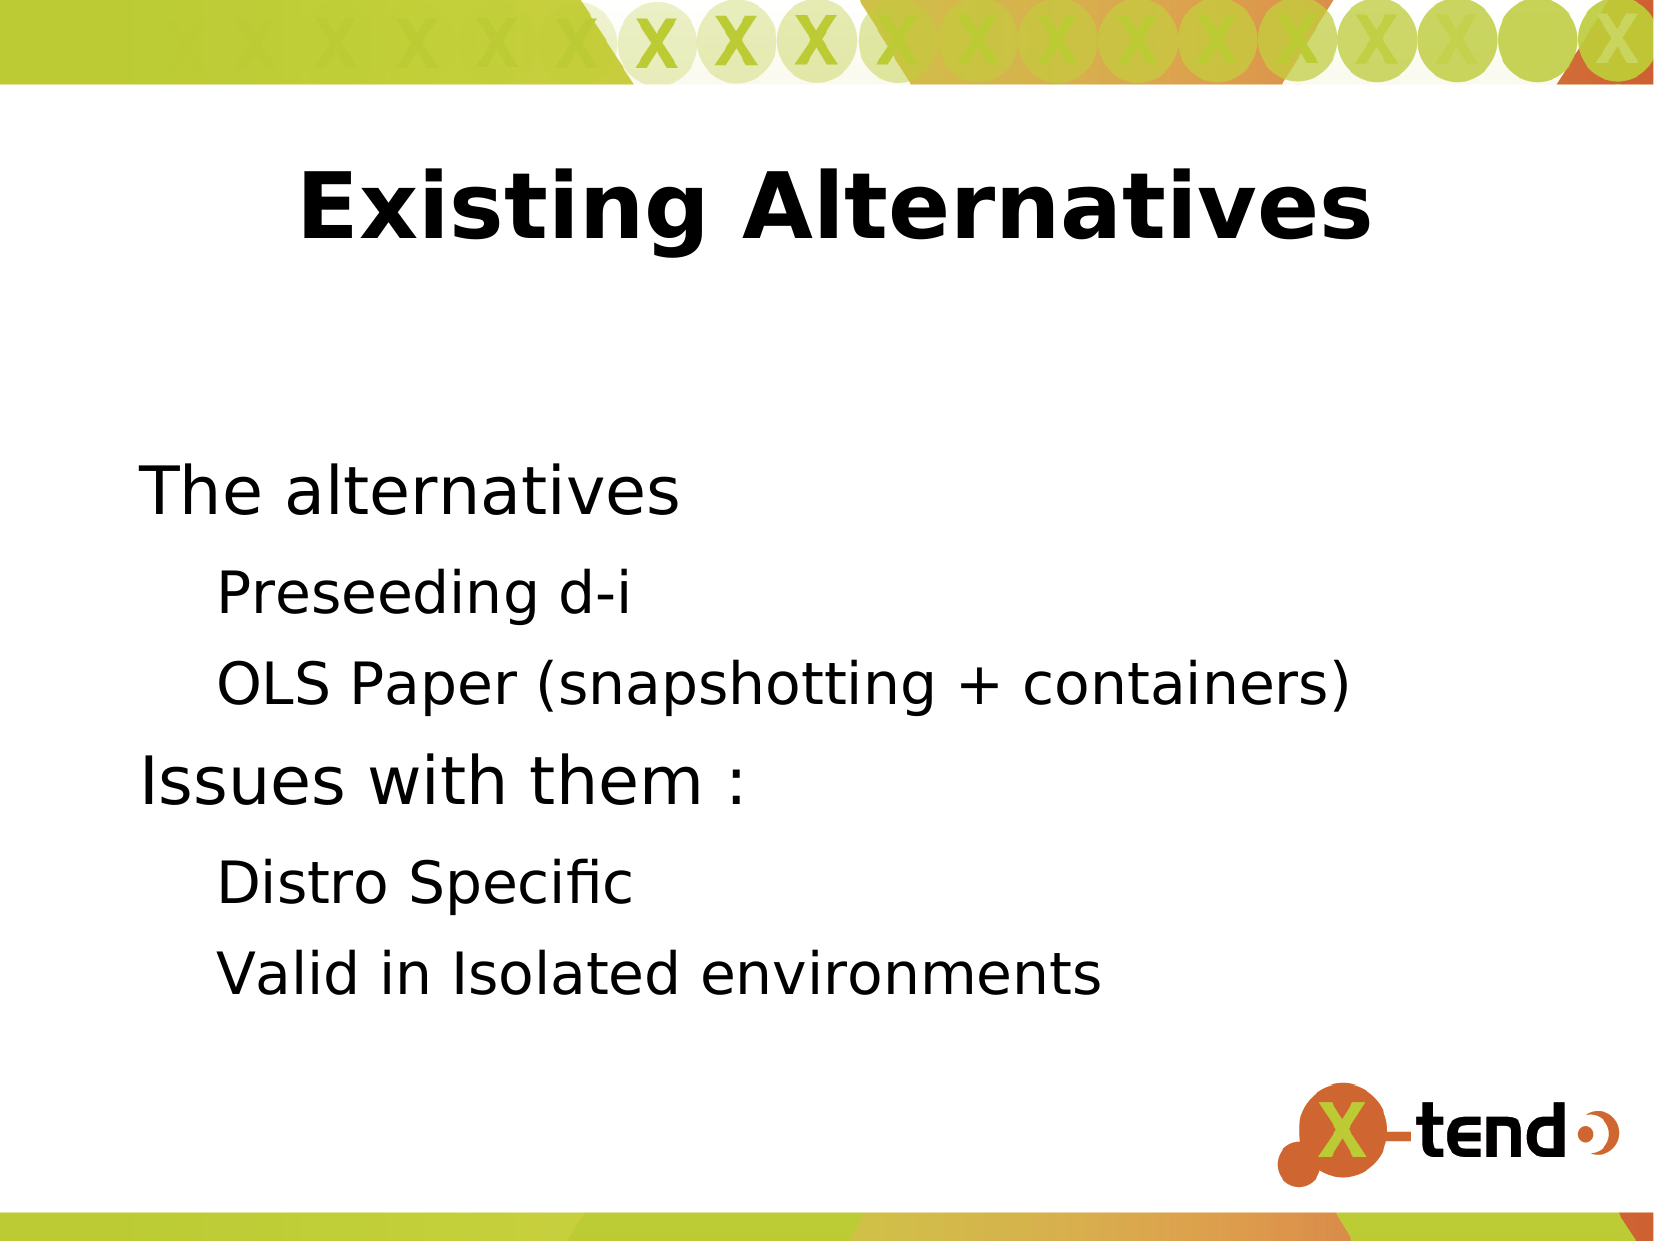

# Existing Alternatives
The alternatives
Preseeding d-i
OLS Paper (snapshotting + containers)
Issues with them :
Distro Specific
Valid in Isolated environments